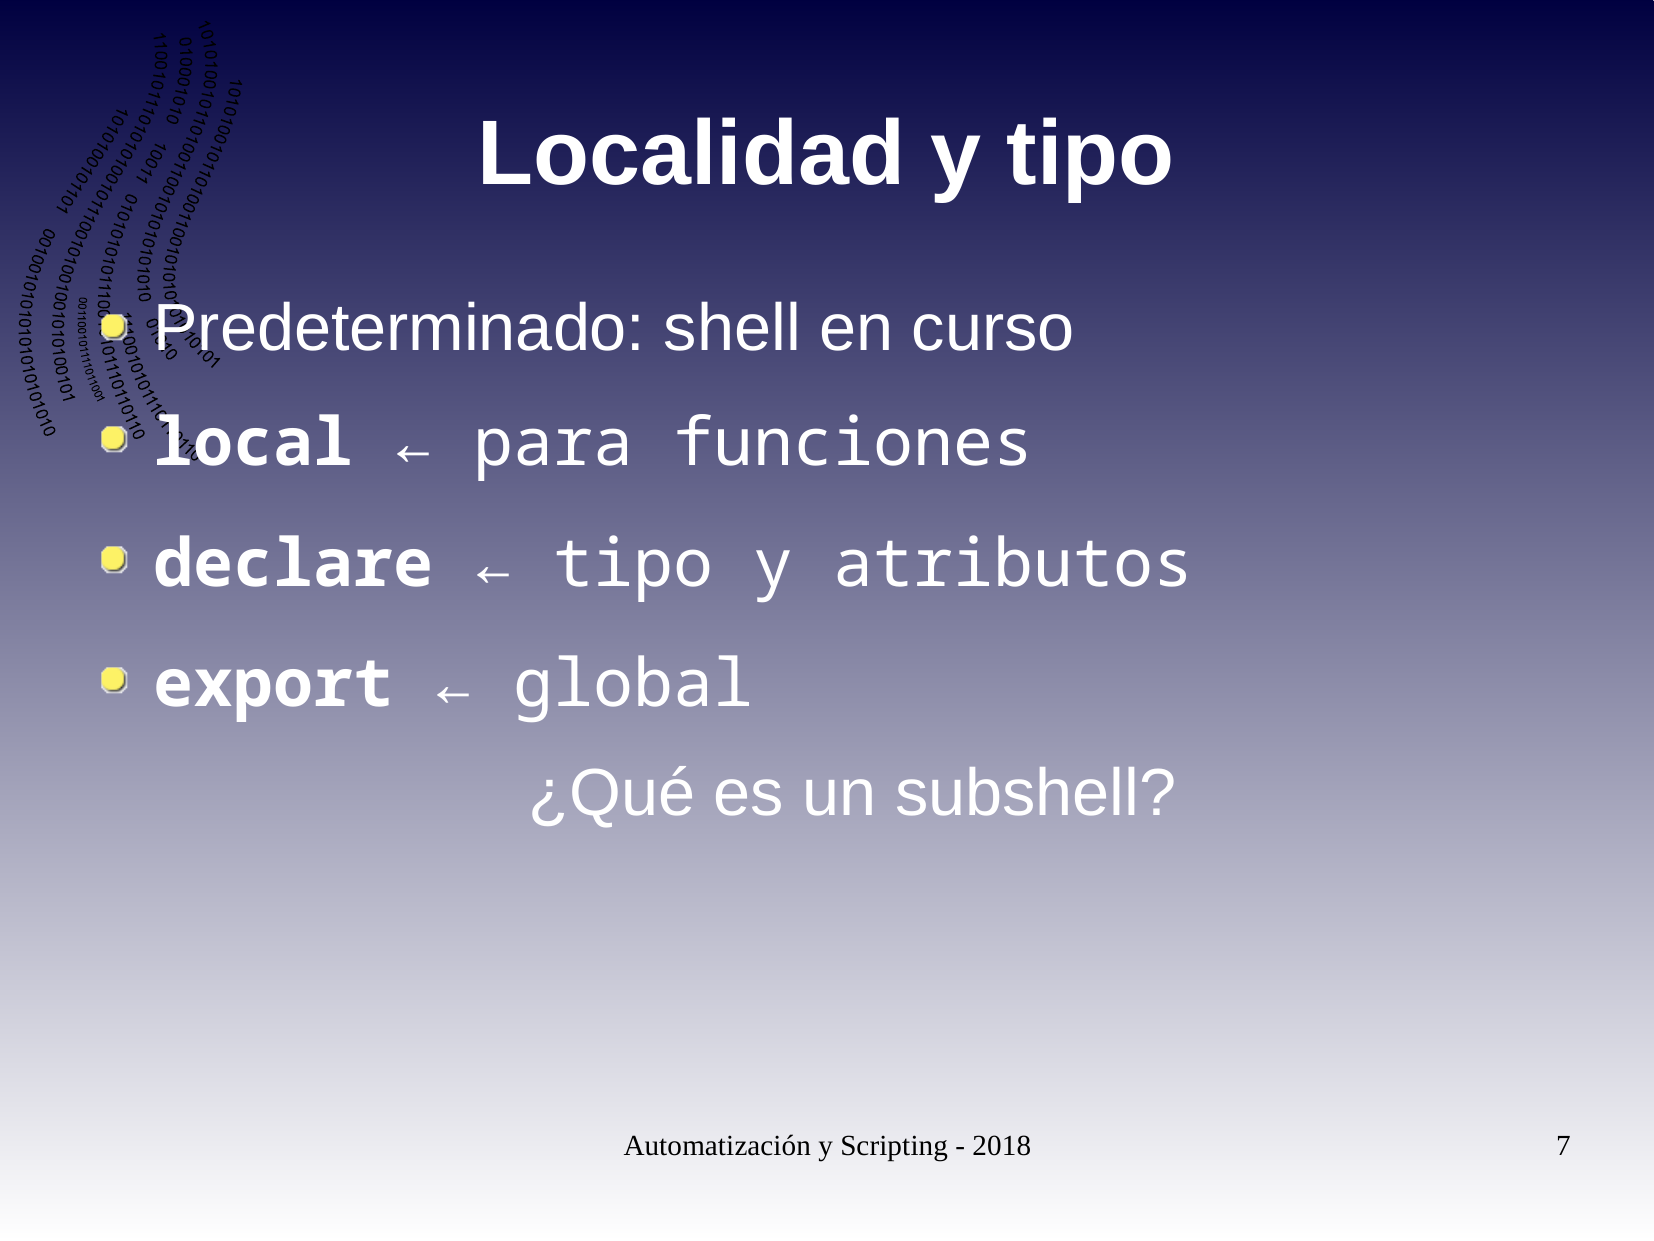

# Localidad y tipo
Predeterminado: shell en curso
local ← para funciones
declare ← tipo y atributos
export ← global
¿Qué es un subshell?
Automatización y Scripting - 2018
7